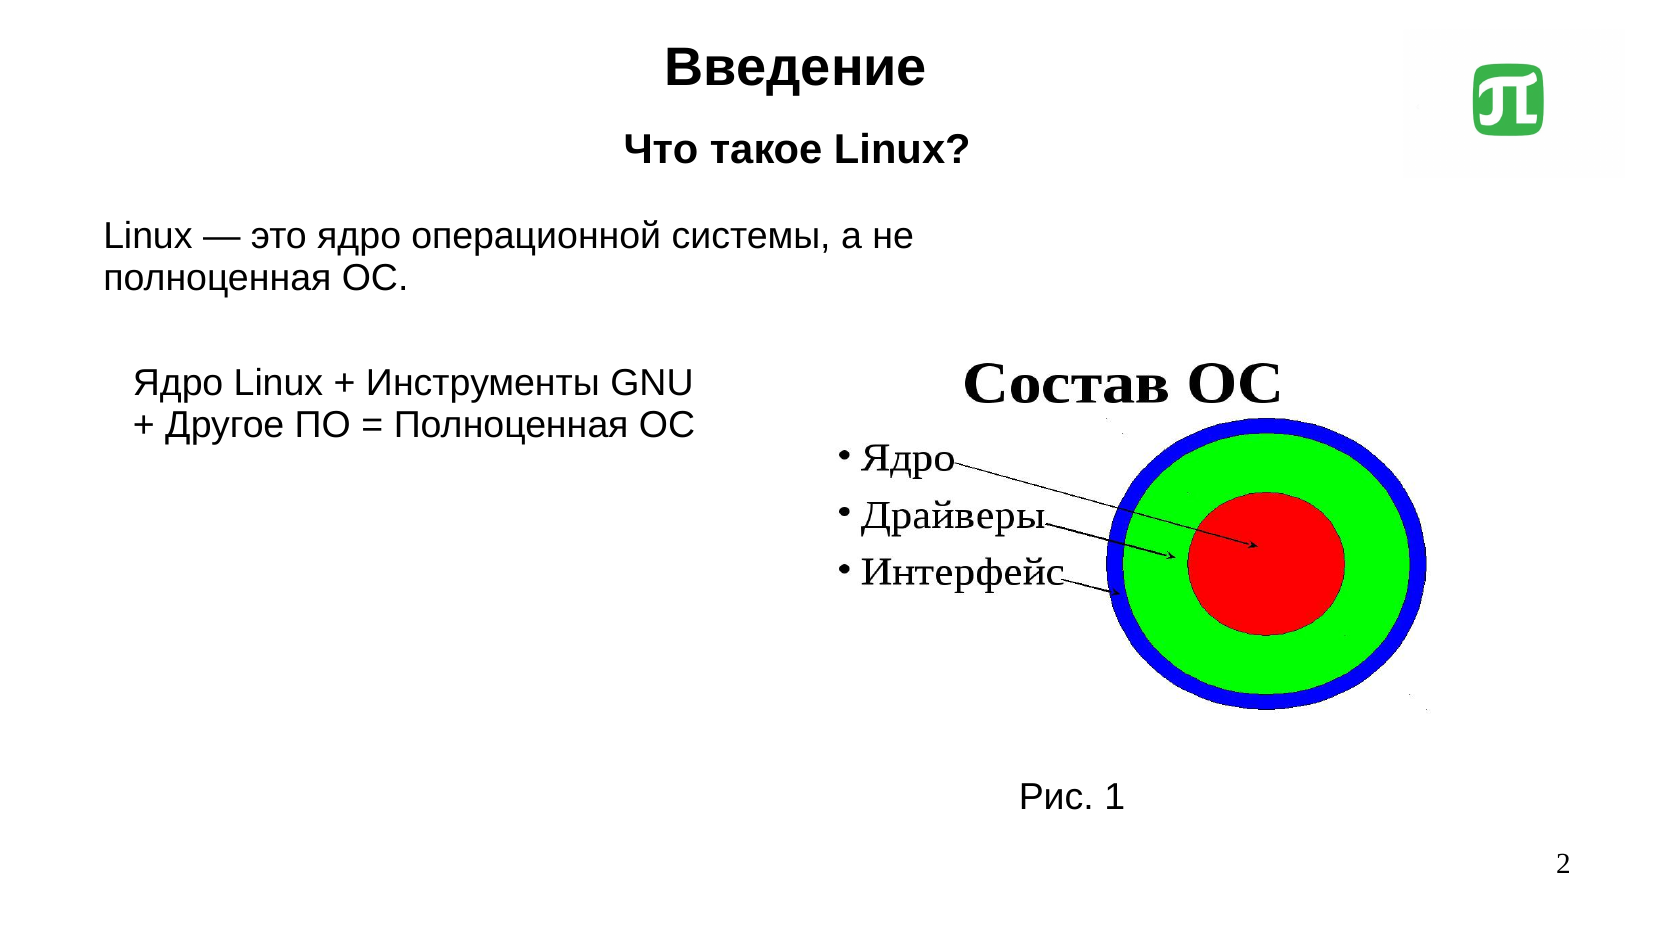

Введение
Что такое Linux?
Linux — это ядро операционной системы, а не полноценная ОС.
Ядро Linux + Инструменты GNU + Другое ПО = Полноценная ОС
Рис. 1
2